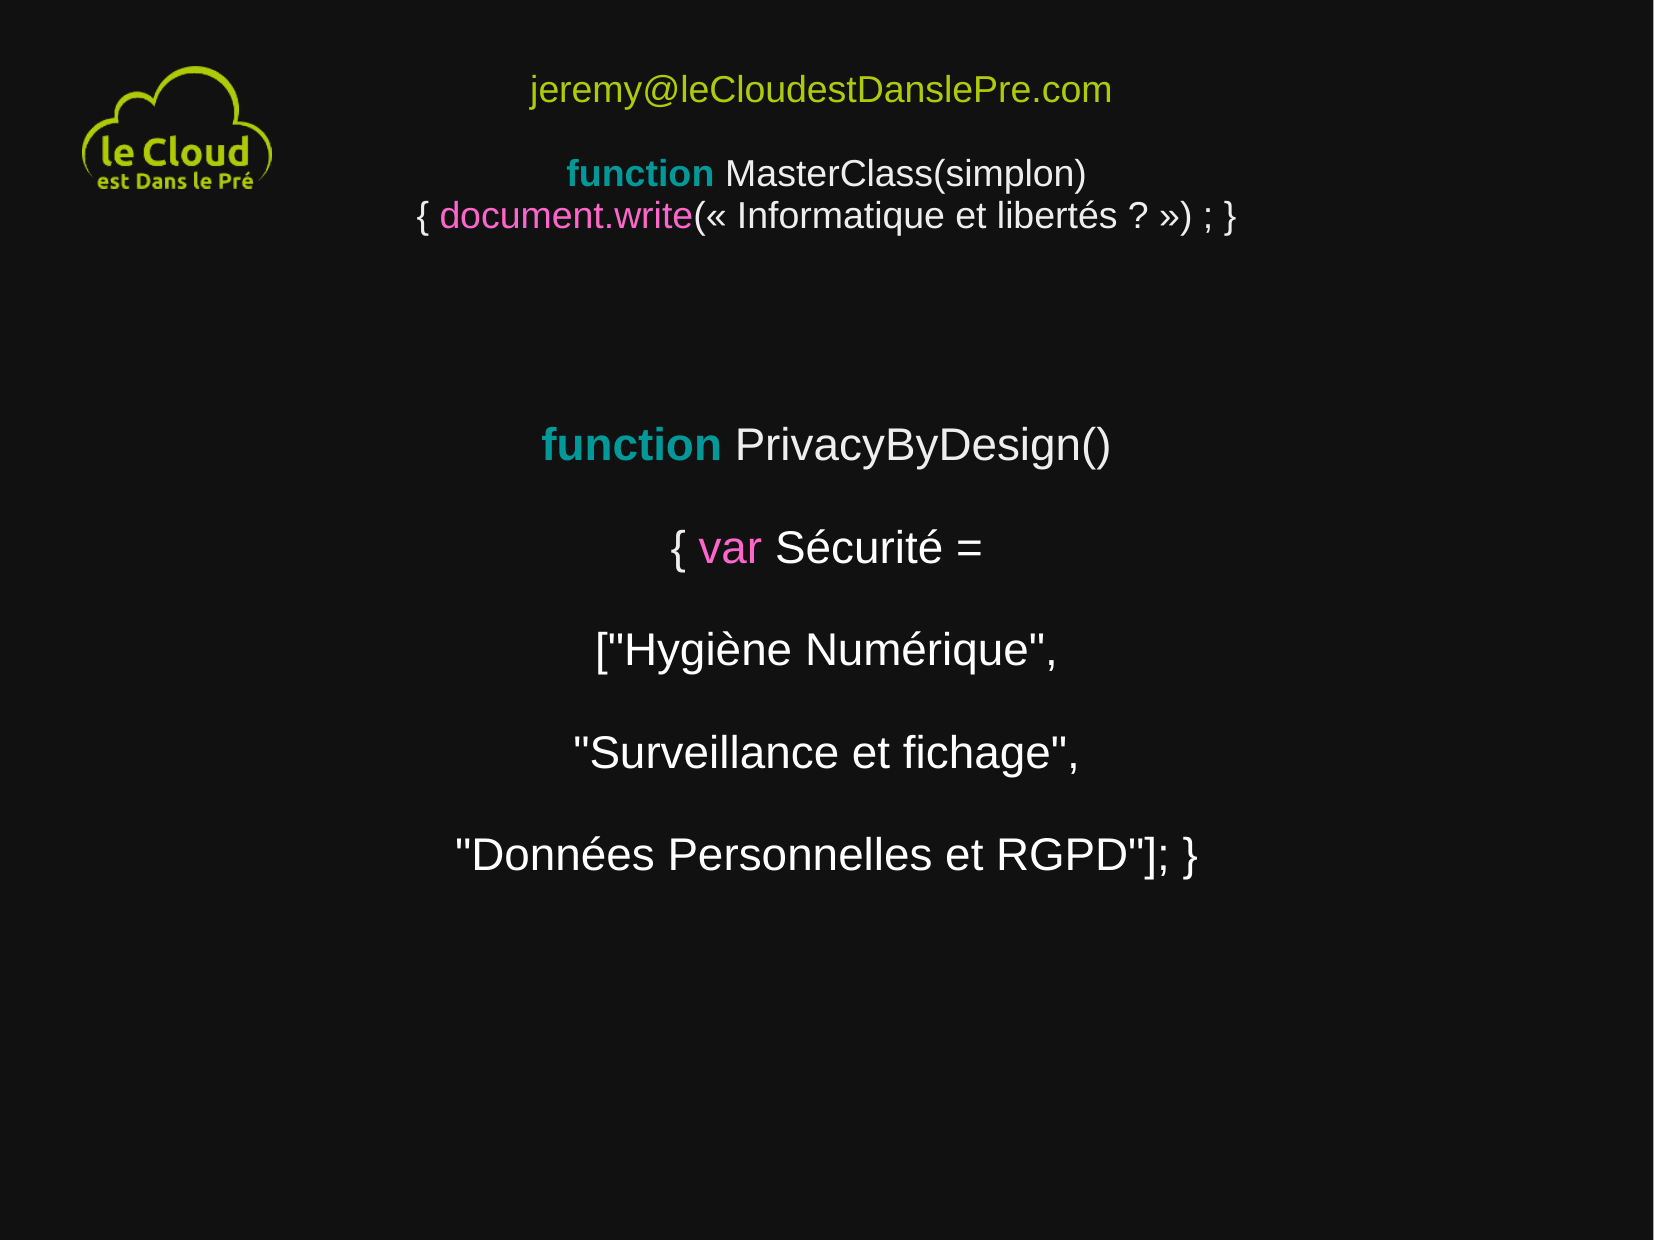

# jeremy@leCloudestDanslePre.com function MasterClass(simplon) { document.write(« Informatique et libertés ? ») ; }
function PrivacyByDesign()
{ var Sécurité =
["Hygiène Numérique",
"Surveillance et fichage",
"Données Personnelles et RGPD"]; }